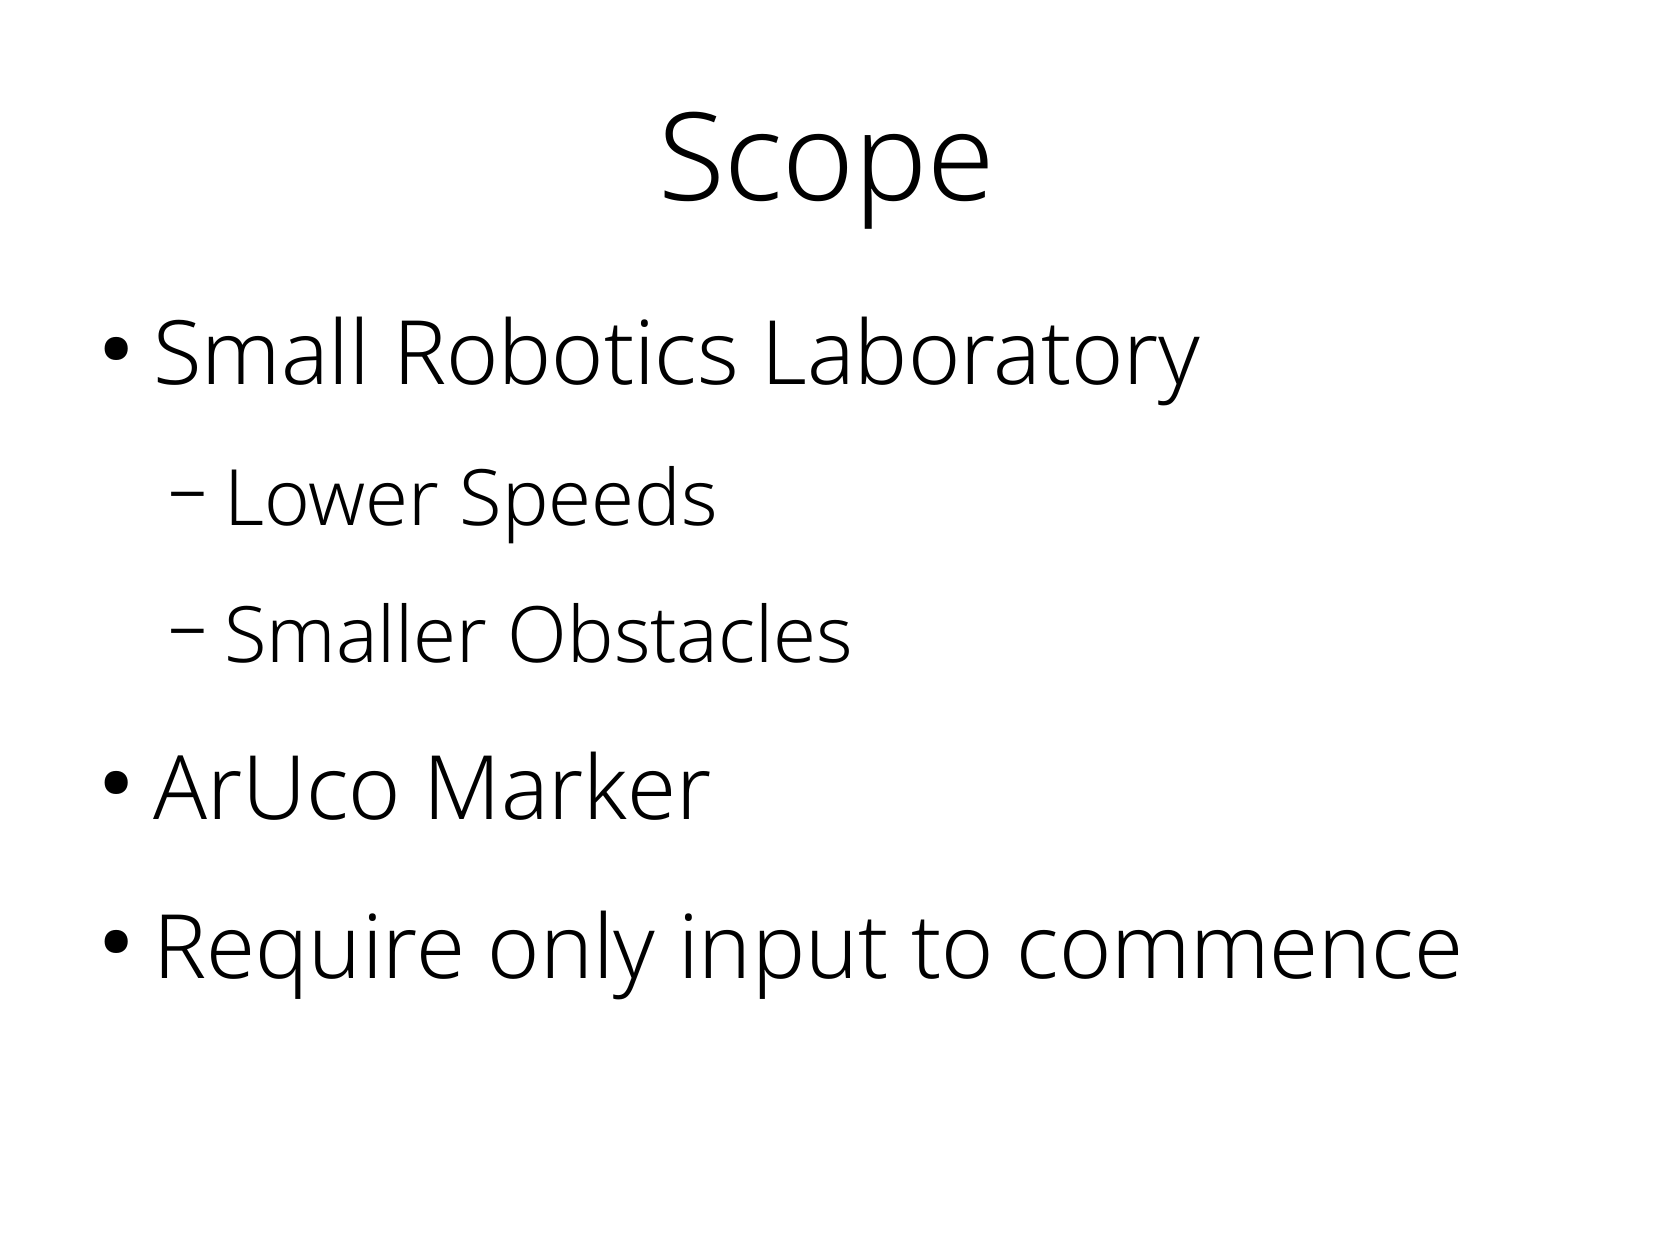

# Scope
Small Robotics Laboratory
Lower Speeds
Smaller Obstacles
ArUco Marker
Require only input to commence